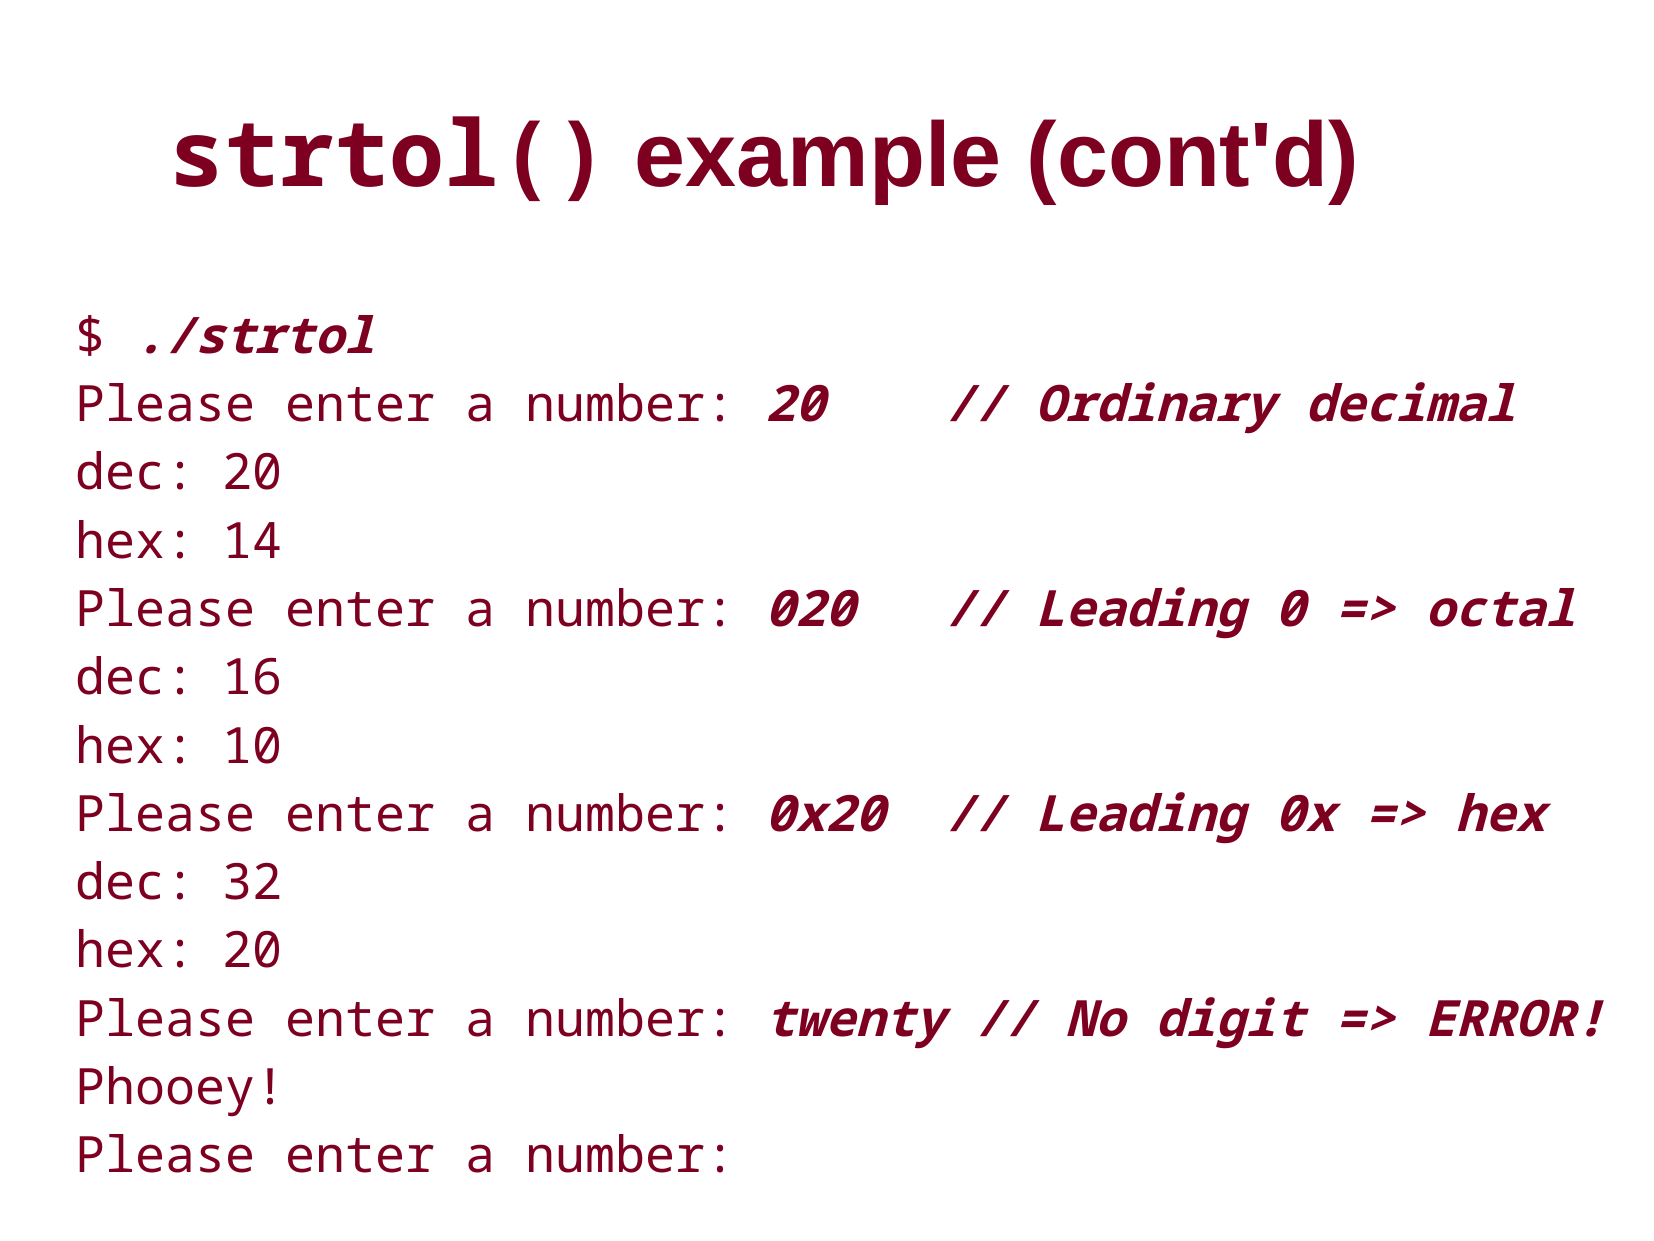

# strtol() example (cont'd)
$ ./strtol
Please enter a number: 20 // Ordinary decimal
dec:	20
hex:	14
Please enter a number: 020 // Leading 0 => octal
dec:	16
hex:	10
Please enter a number: 0x20 // Leading 0x => hex
dec:	32
hex:	20
Please enter a number: twenty // No digit => ERROR!
Phooey!
Please enter a number: